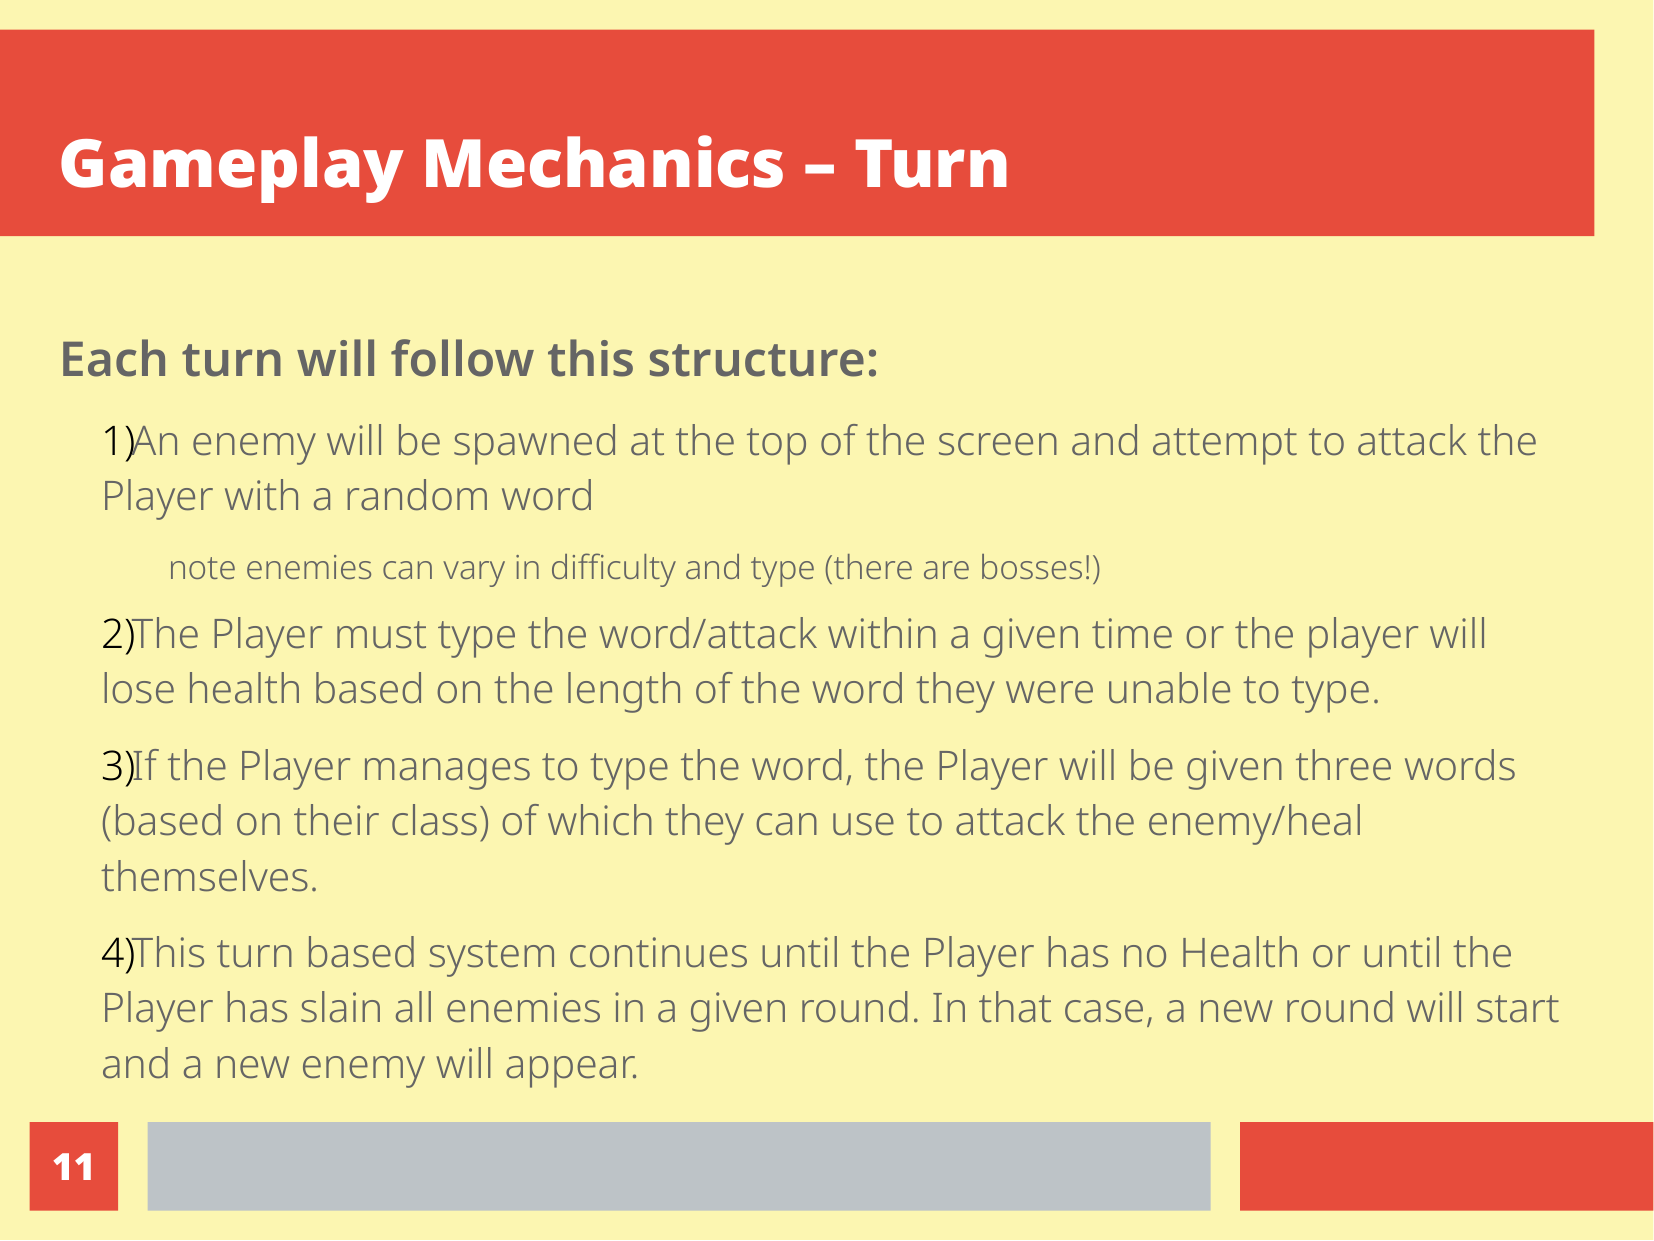

# Gameplay Mechanics – Turn
Each turn will follow this structure:
An enemy will be spawned at the top of the screen and attempt to attack the Player with a random word
note enemies can vary in difficulty and type (there are bosses!)
The Player must type the word/attack within a given time or the player will lose health based on the length of the word they were unable to type.
If the Player manages to type the word, the Player will be given three words (based on their class) of which they can use to attack the enemy/heal themselves.
This turn based system continues until the Player has no Health or until the Player has slain all enemies in a given round. In that case, a new round will start and a new enemy will appear.
11